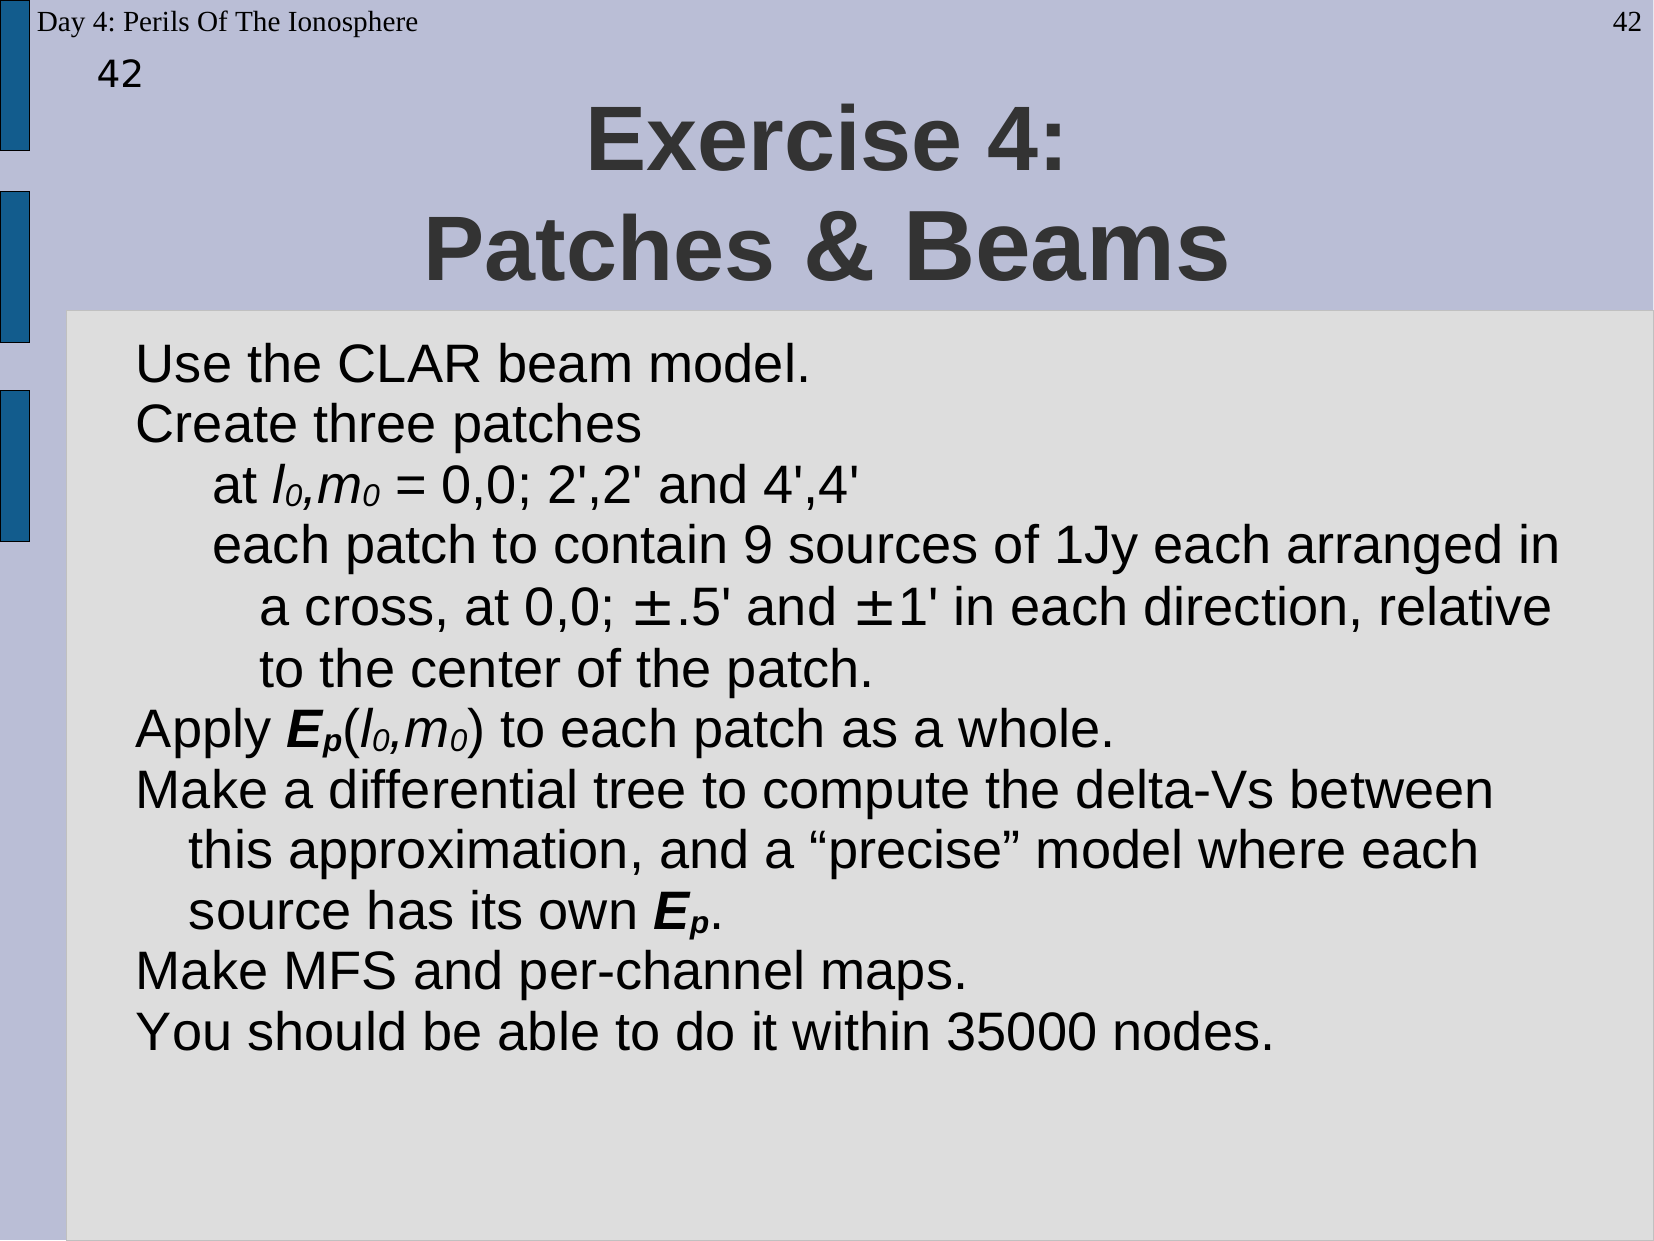

Day 4: Perils Of The Ionosphere
42
# Exercise 4: Patches & Beams
Use the CLAR beam model.
Create three patches
at l0,m0 = 0,0; 2',2' and 4',4'
each patch to contain 9 sources of 1Jy each arranged in a cross, at 0,0; ±.5' and ±1' in each direction, relative to the center of the patch.
Apply Ep(l0,m0) to each patch as a whole.
Make a differential tree to compute the delta-Vs between this approximation, and a “precise” model where each source has its own Ep.
Make MFS and per-channel maps.
You should be able to do it within 35000 nodes.